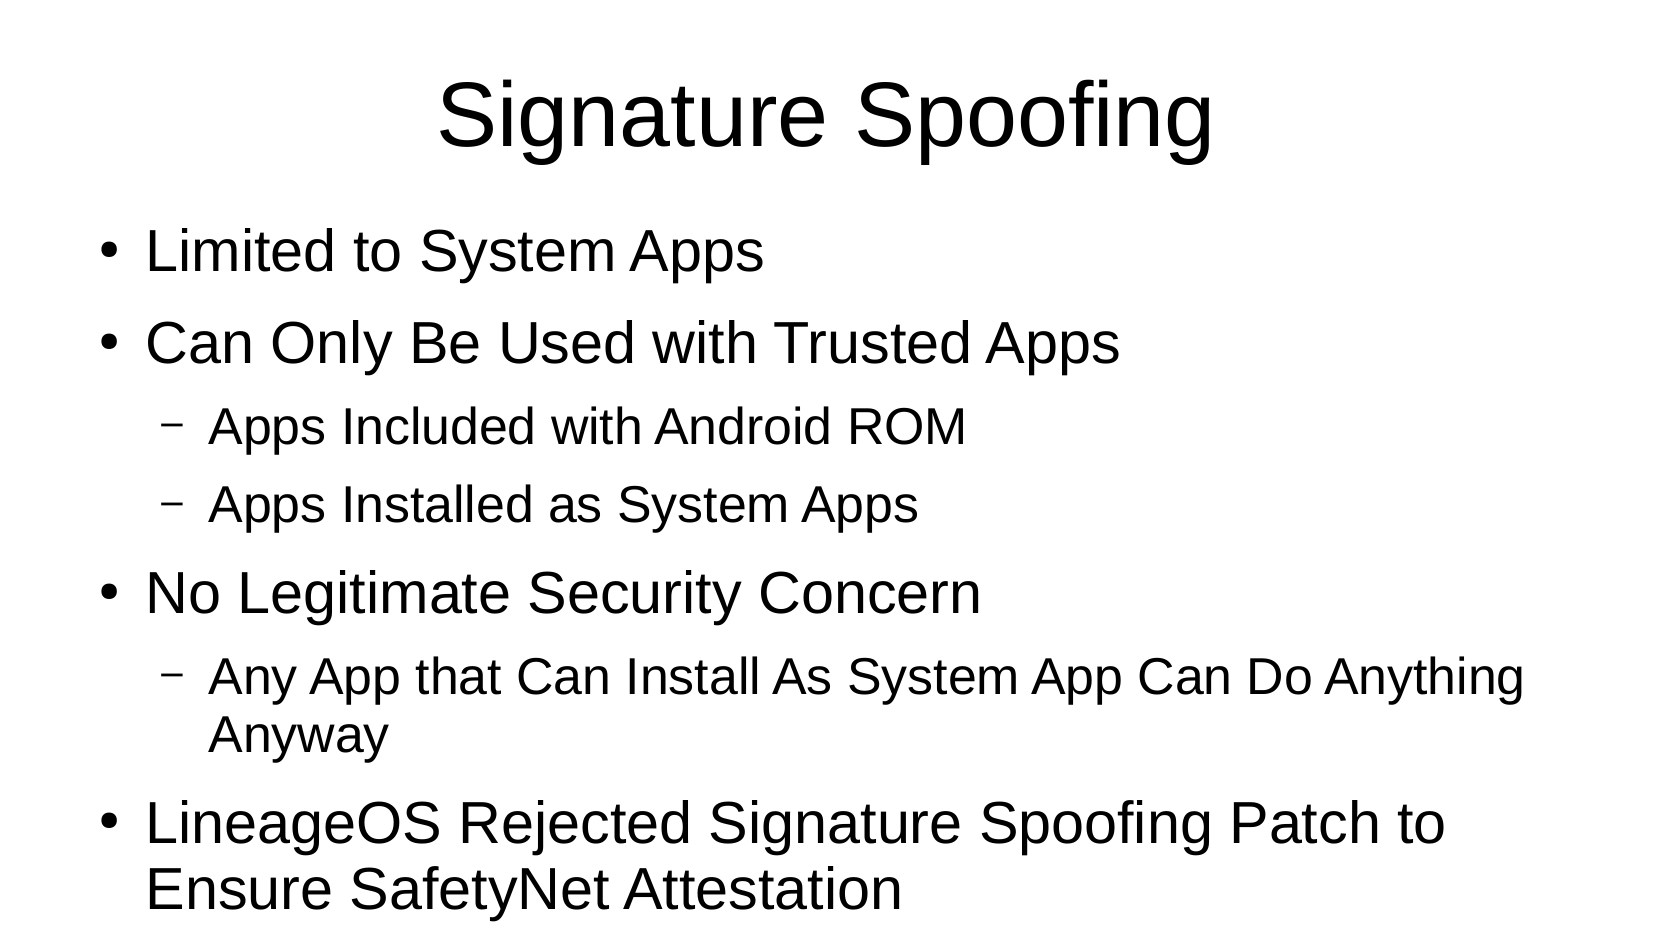

# Signature Spoofing
Limited to System Apps
Can Only Be Used with Trusted Apps
Apps Included with Android ROM
Apps Installed as System Apps
No Legitimate Security Concern
Any App that Can Install As System App Can Do Anything Anyway
LineageOS Rejected Signature Spoofing Patch to Ensure SafetyNet Attestation